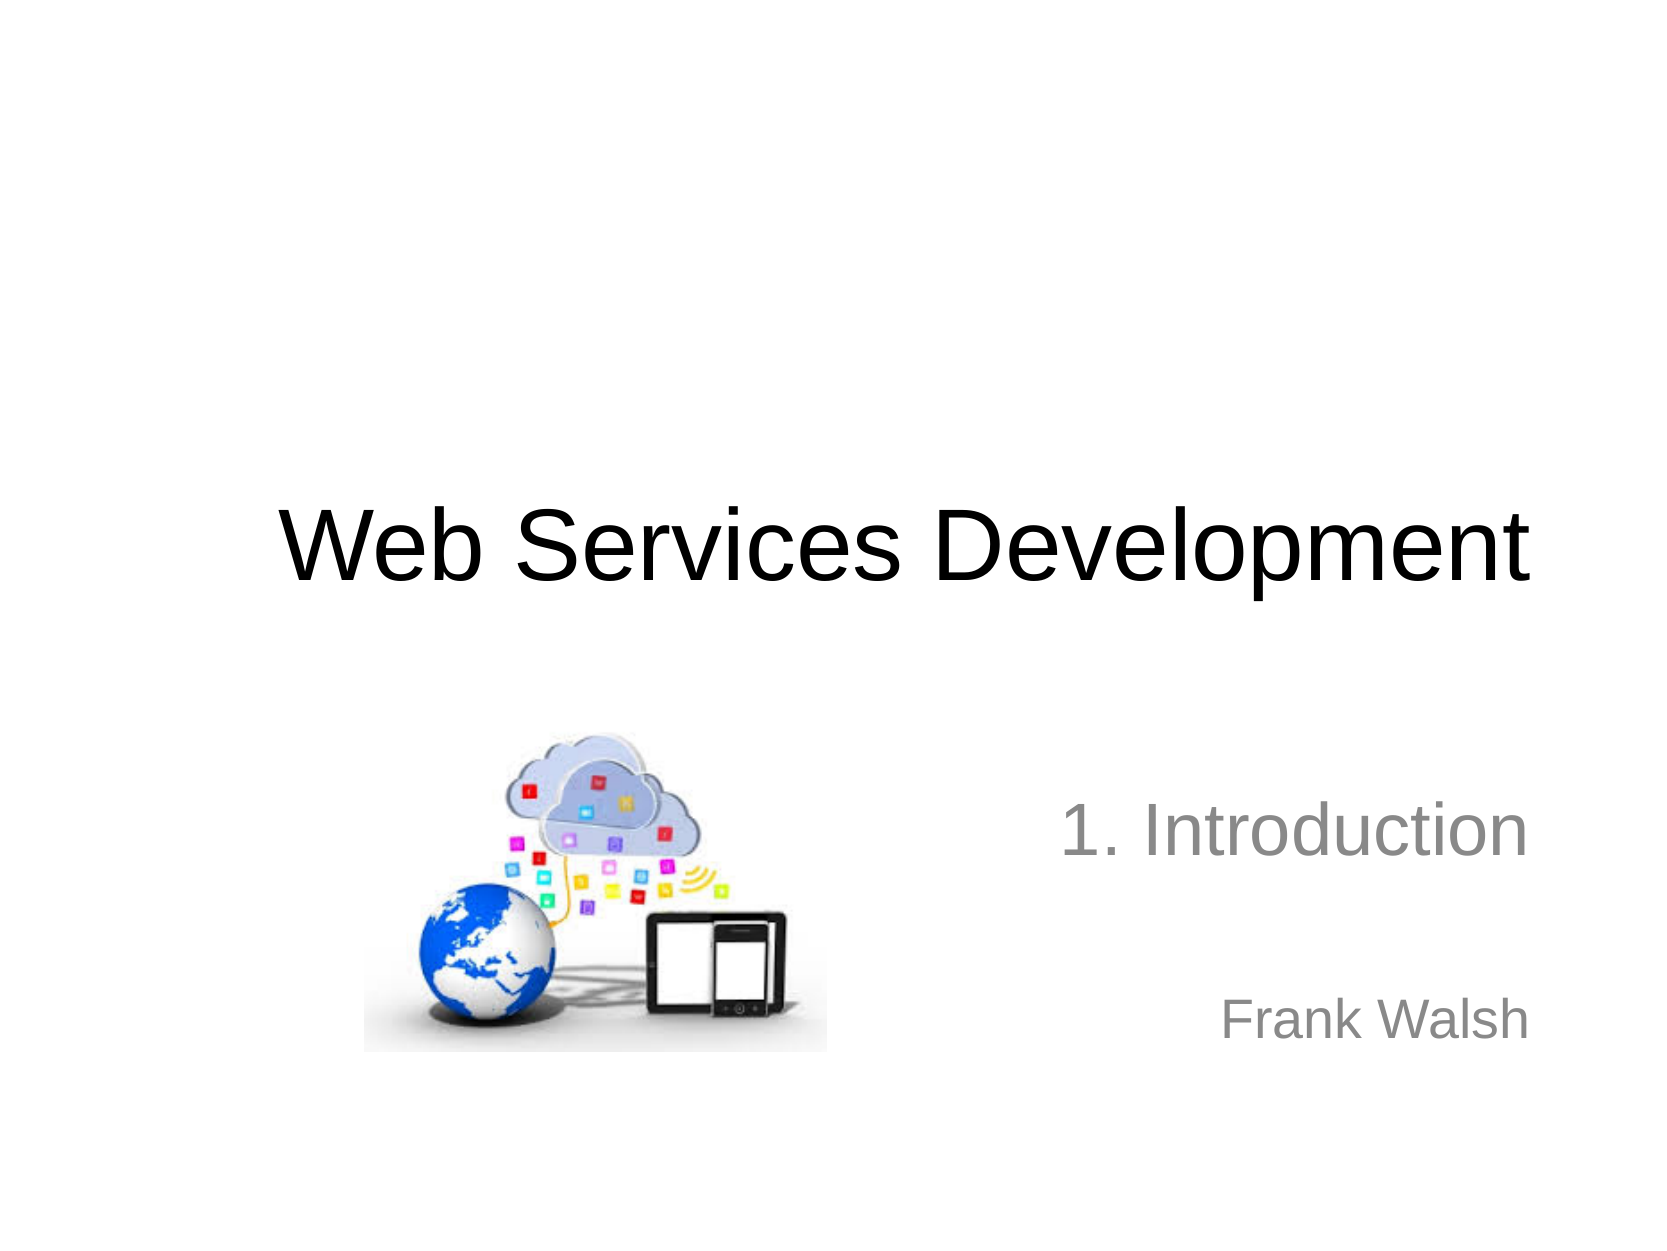

# Web Services Development
1. Introduction
Frank Walsh